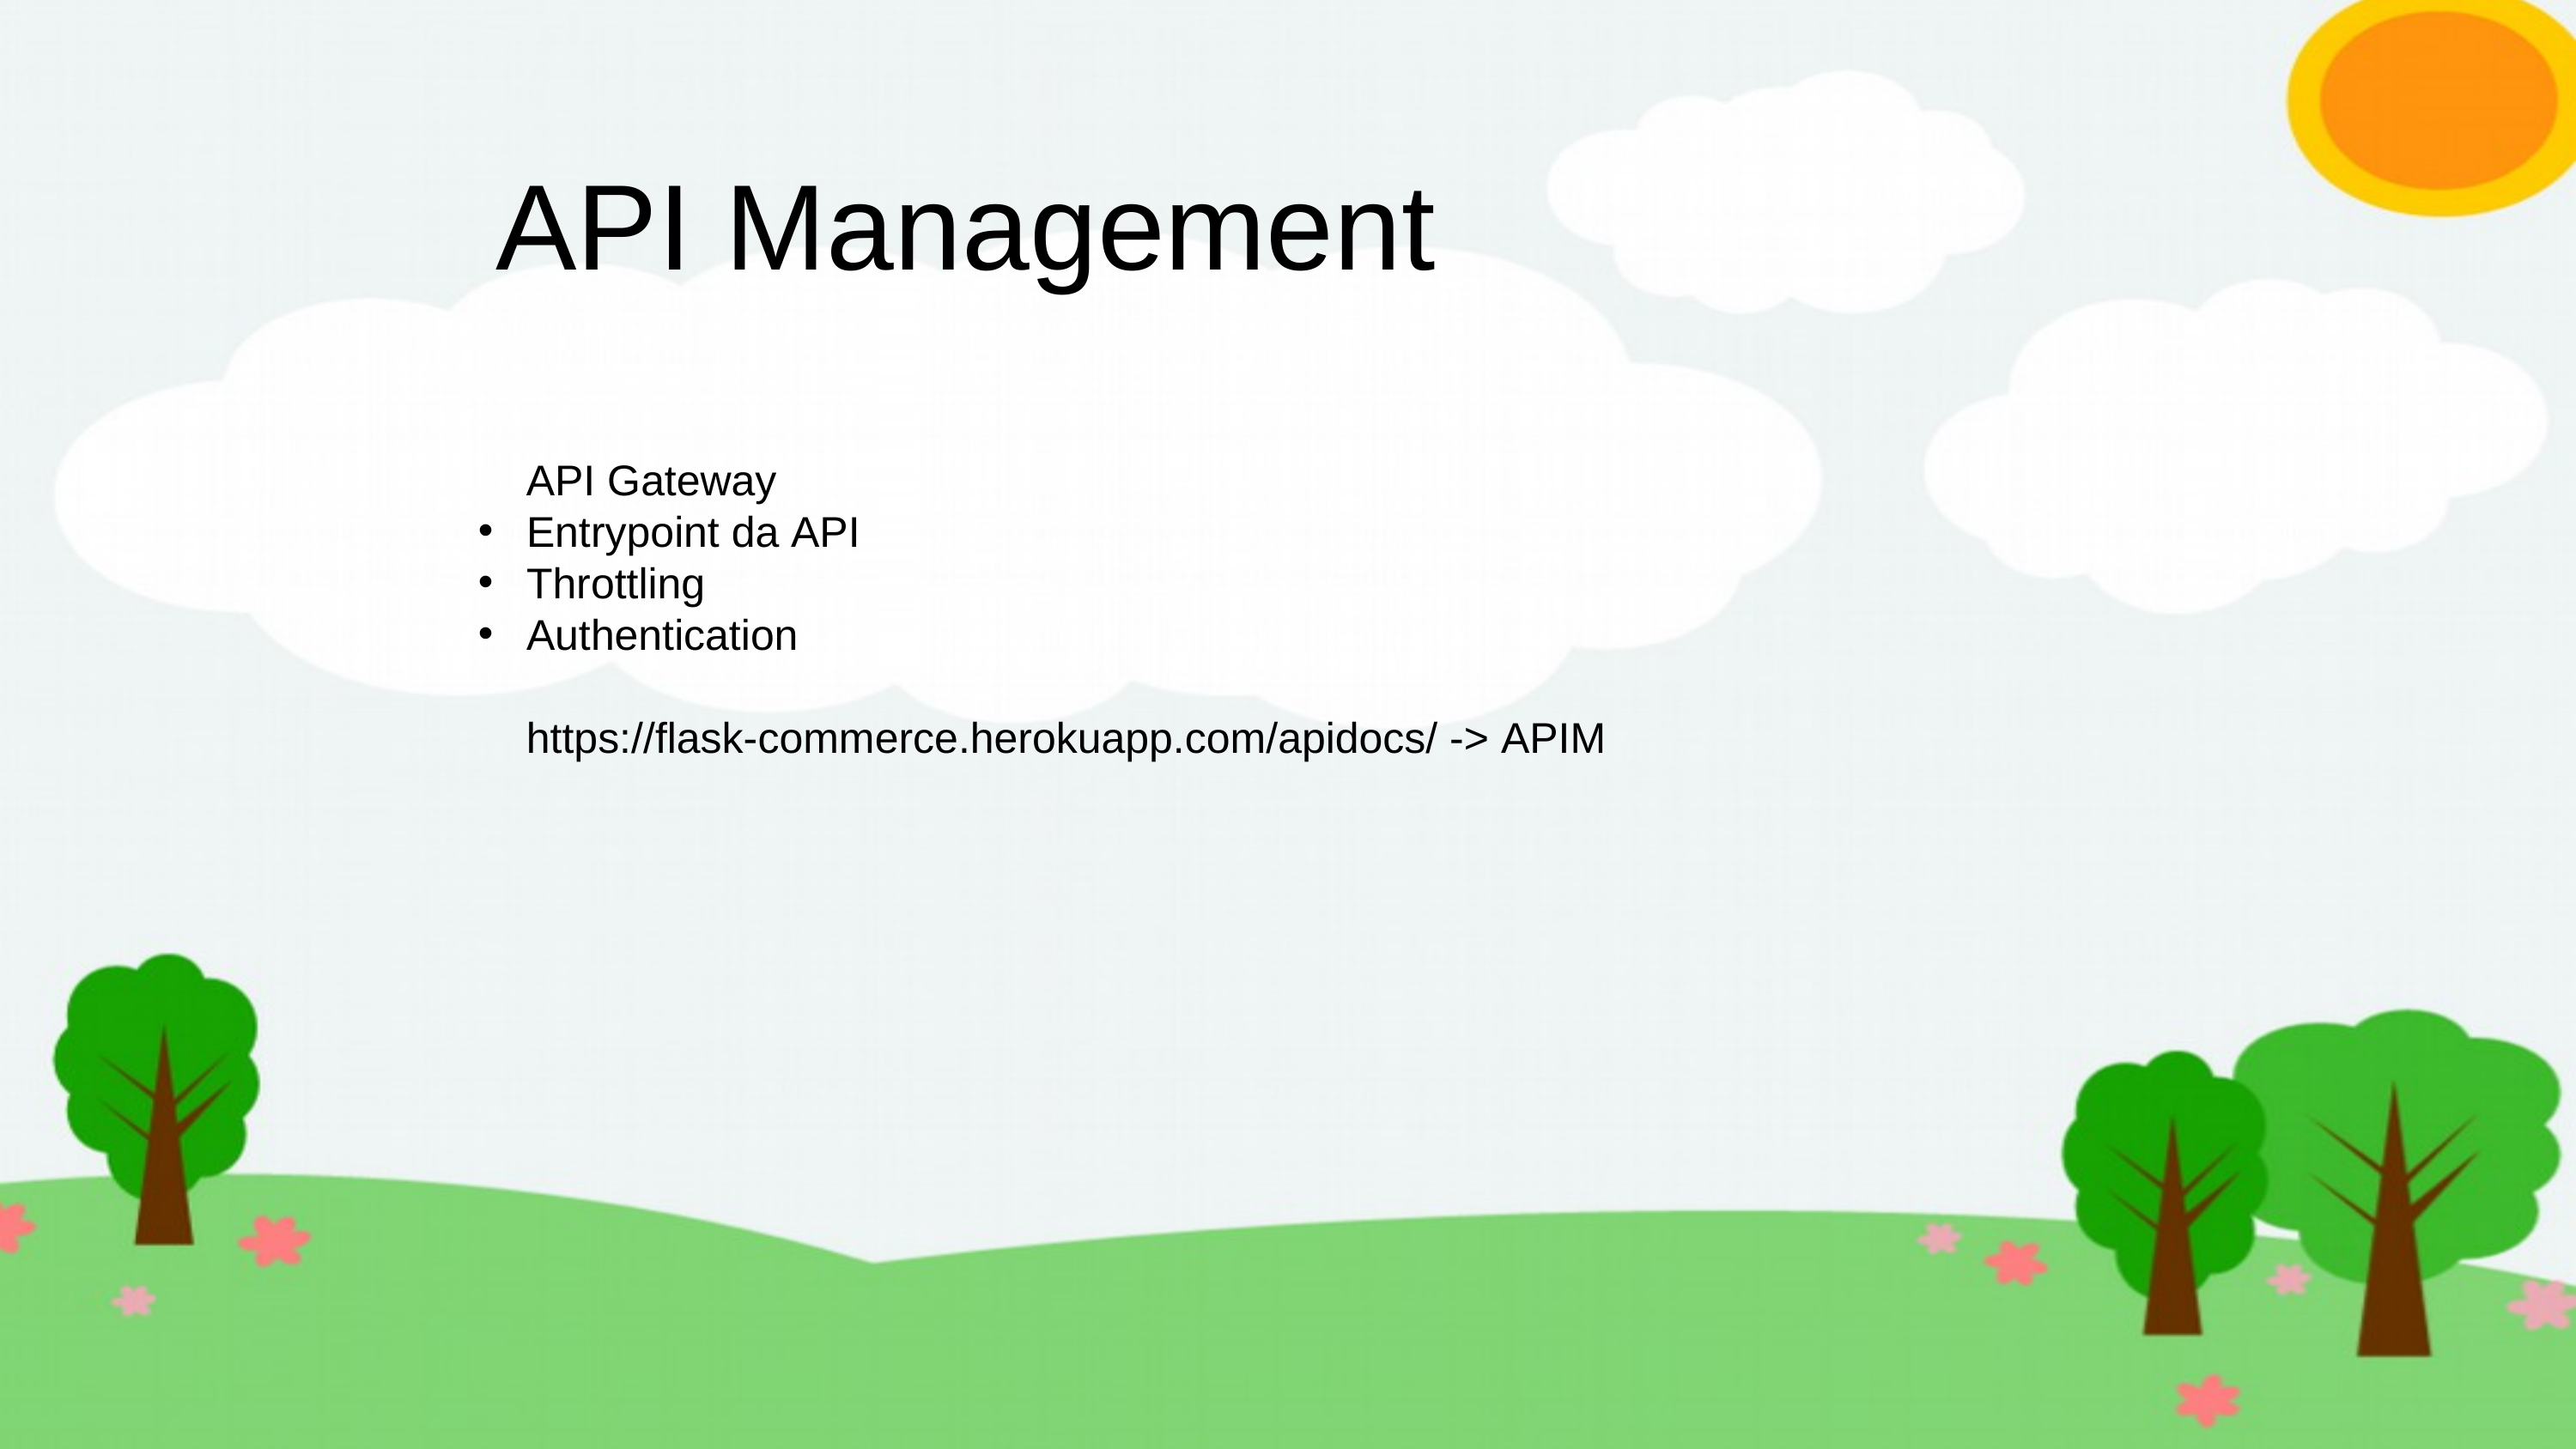

API Management
    API Gateway
Entrypoint da API
Throttling
Authentication
    https://flask-commerce.herokuapp.com/apidocs/ -> APIM